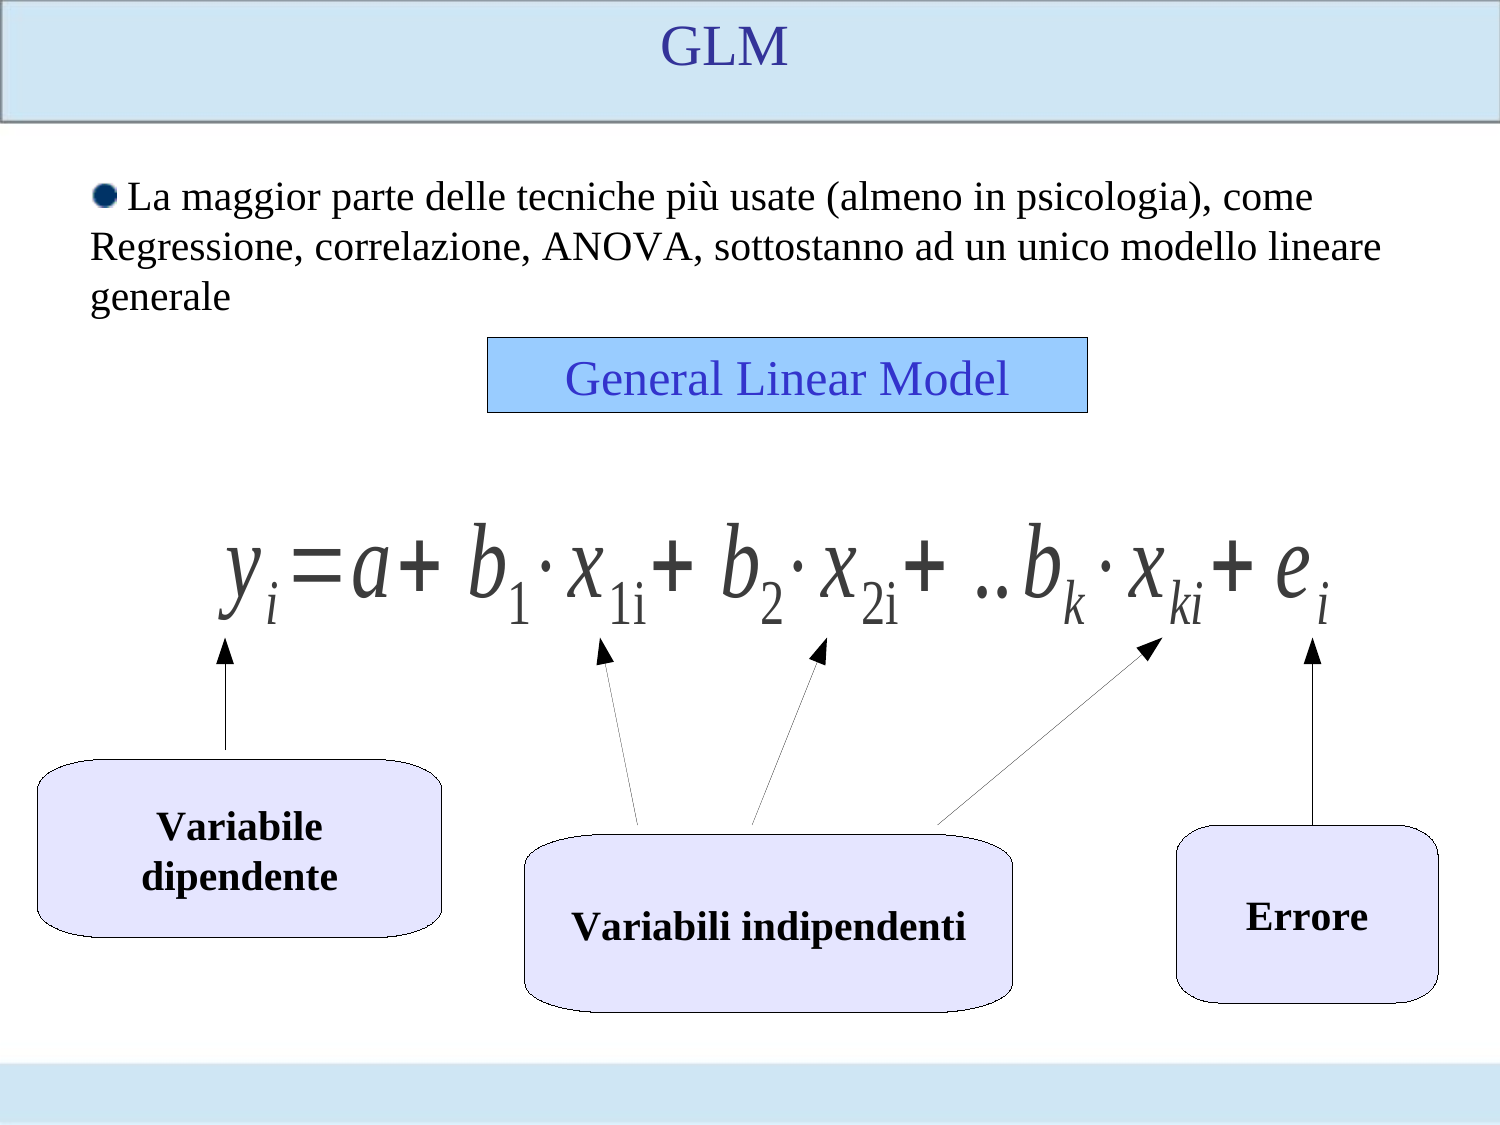

# GLM
 La maggior parte delle tecniche più usate (almeno in psicologia), come Regressione, correlazione, ANOVA, sottostanno ad un unico modello lineare generale
General Linear Model
Variabile dipendente
Errore
Variabili indipendenti
47